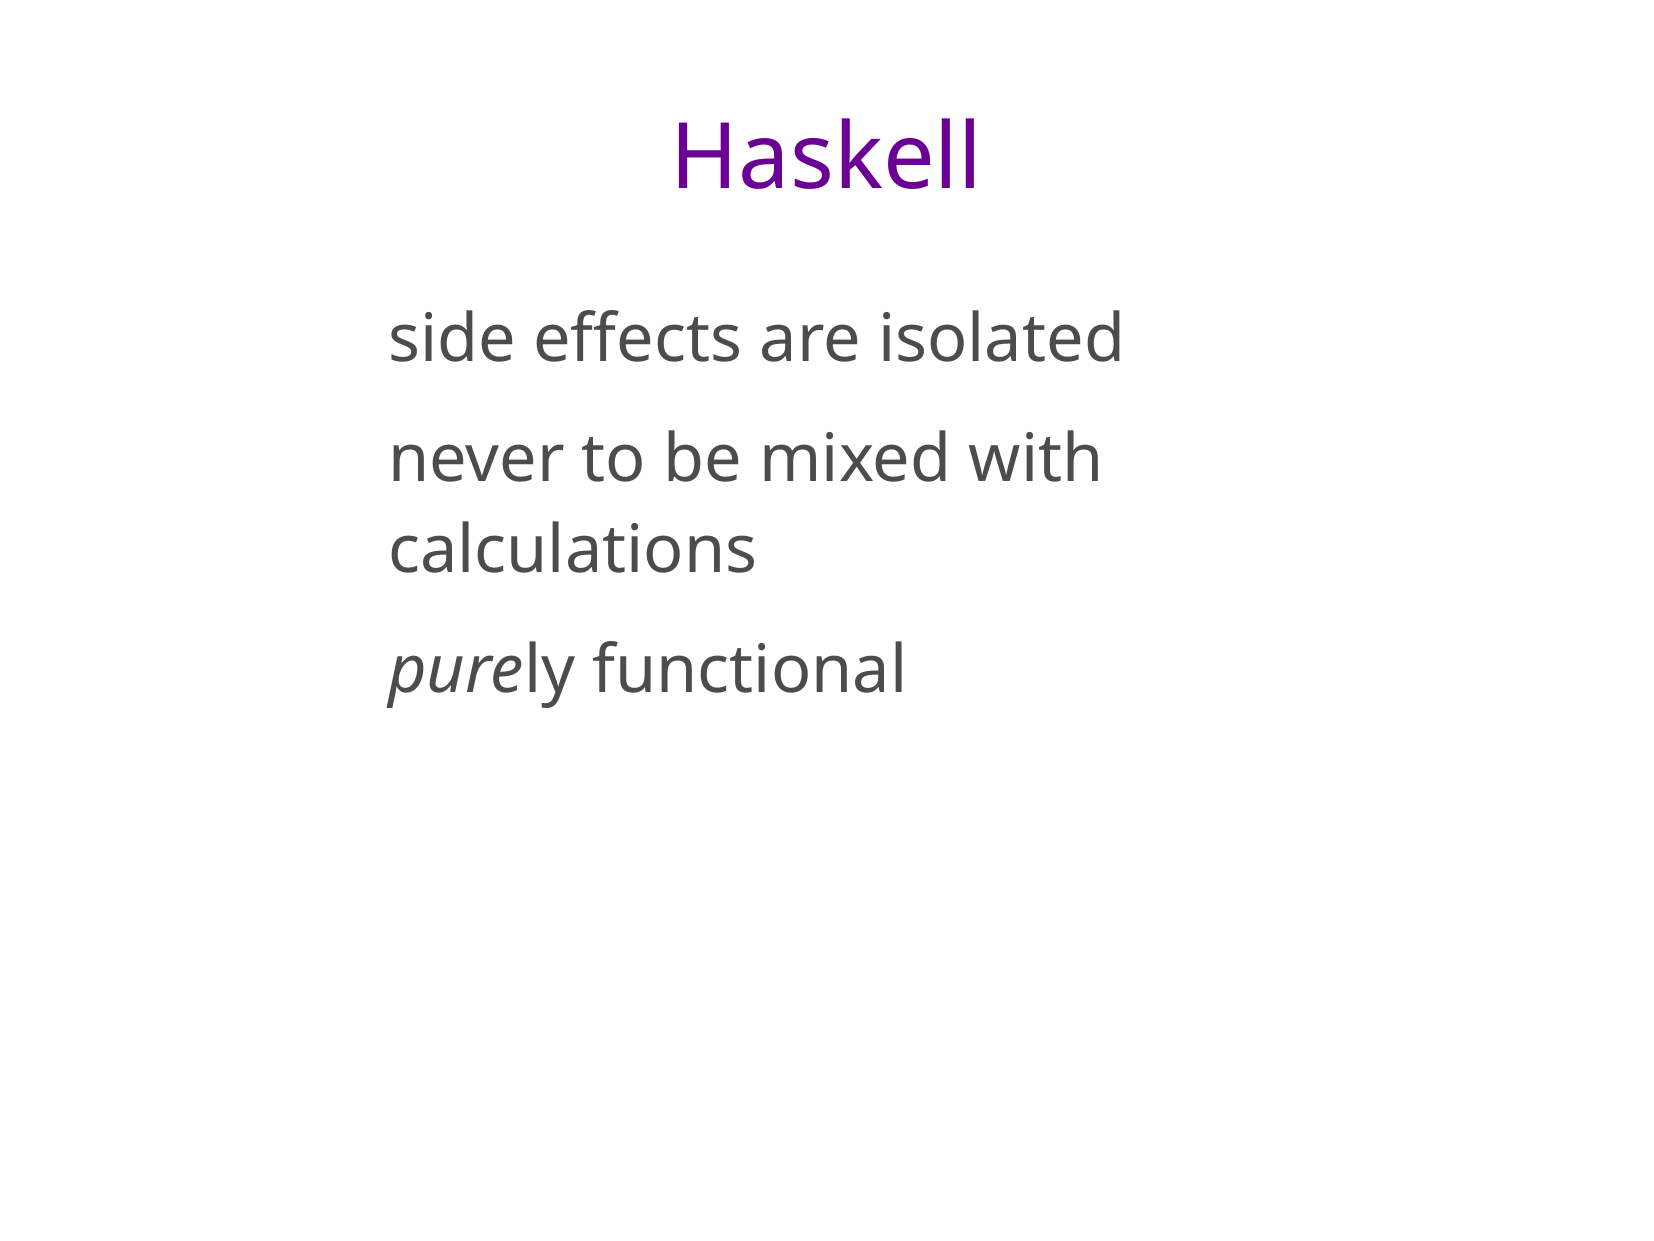

# Haskell
side effects are isolated
never to be mixed with calculations
purely functional